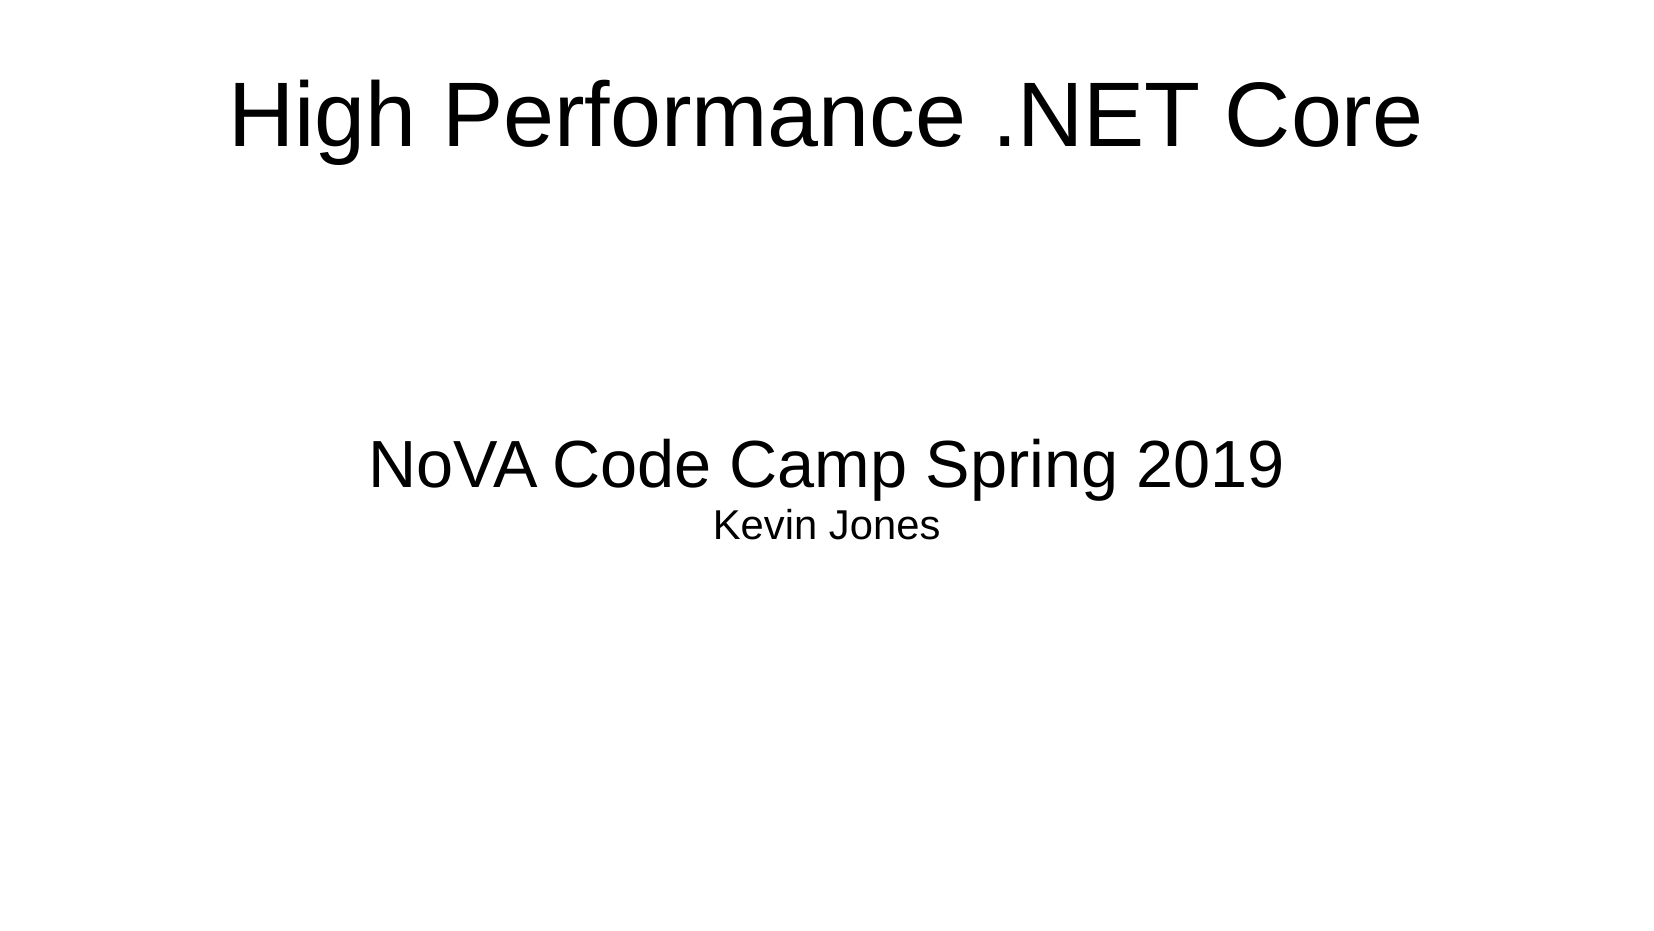

# High Performance .NET Core
NoVA Code Camp Spring 2019
Kevin Jones